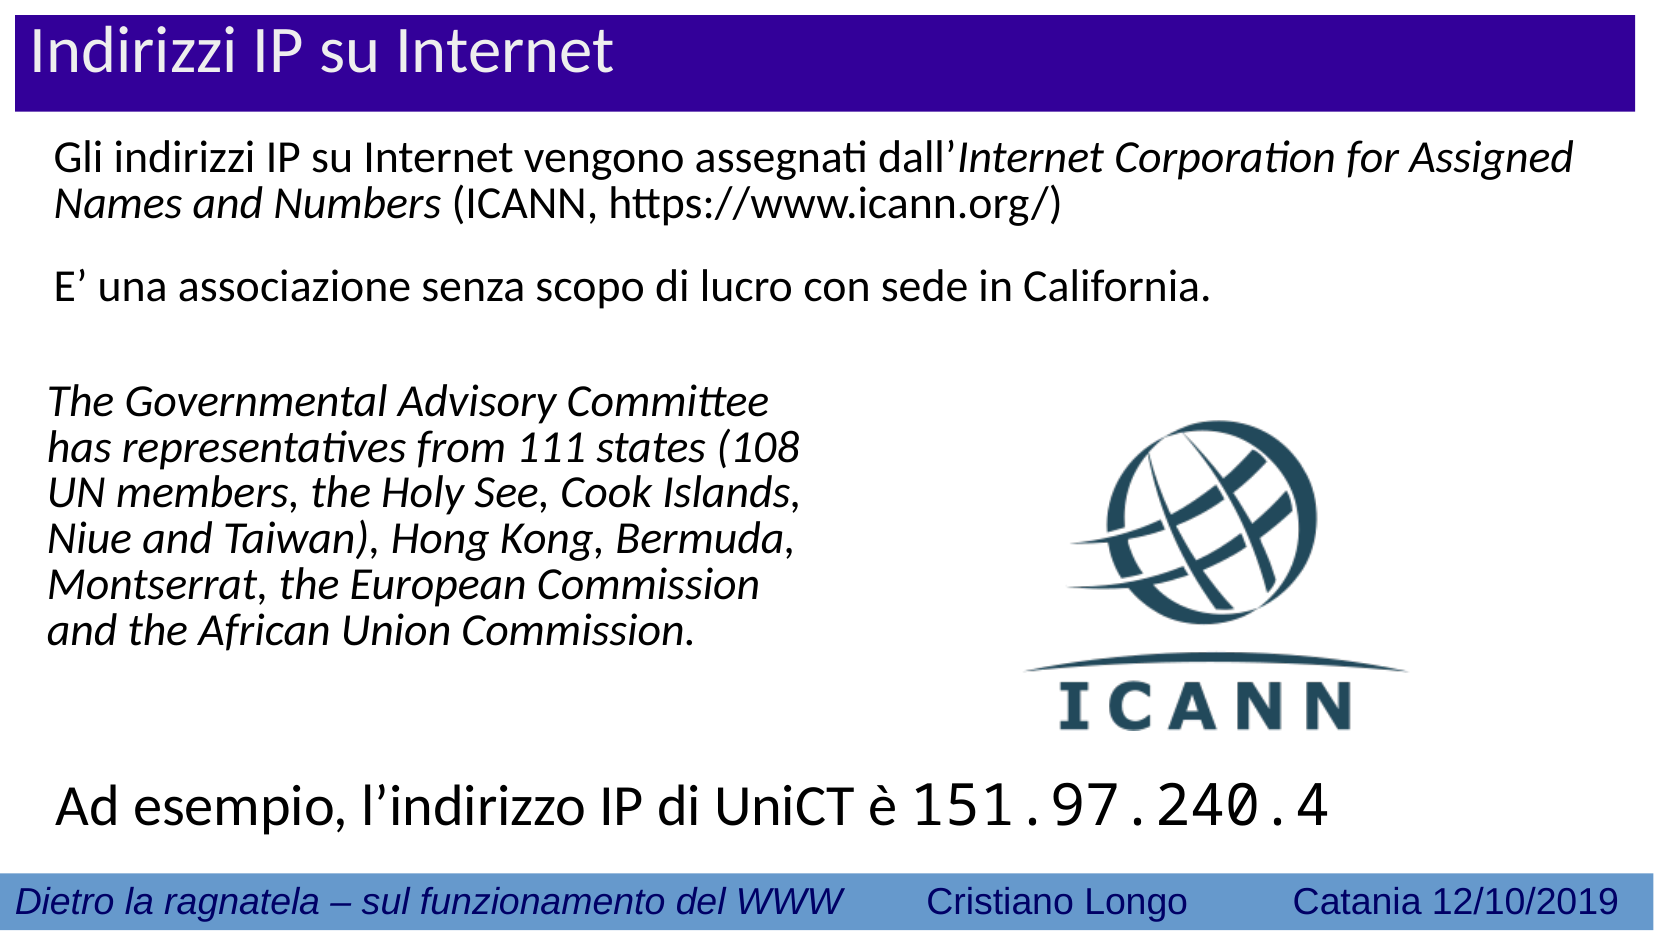

Indirizzi IP su Internet
Gli indirizzi IP su Internet vengono assegnati dall’Internet Corporation for Assigned Names and Numbers (ICANN, https://www.icann.org/)
E’ una associazione senza scopo di lucro con sede in California.
The Governmental Advisory Committee has representatives from 111 states (108 UN members, the Holy See, Cook Islands, Niue and Taiwan), Hong Kong, Bermuda, Montserrat, the European Commission and the African Union Commission.
Ad esempio, l’indirizzo IP di UniCT è 151.97.240.4
Dietro la ragnatela – sul funzionamento del WWW Cristiano Longo Catania 12/10/2019